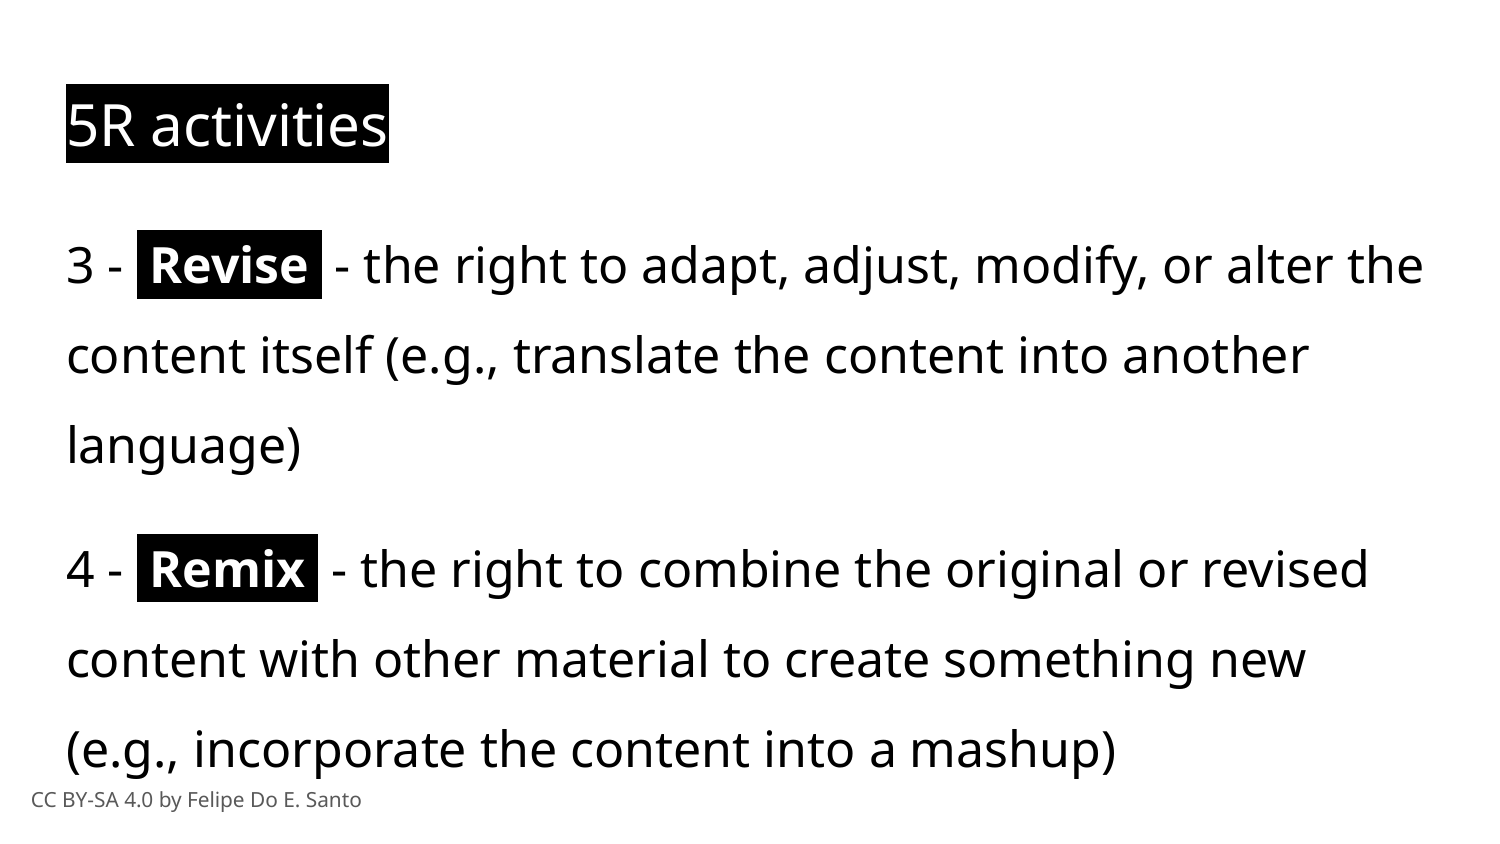

# 5R activities
3 - Revise - the right to adapt, adjust, modify, or alter the content itself (e.g., translate the content into another language)
4 - Remix - the right to combine the original or revised content with other material to create something new (e.g., incorporate the content into a mashup)
CC BY-SA 4.0 by Felipe Do E. Santo